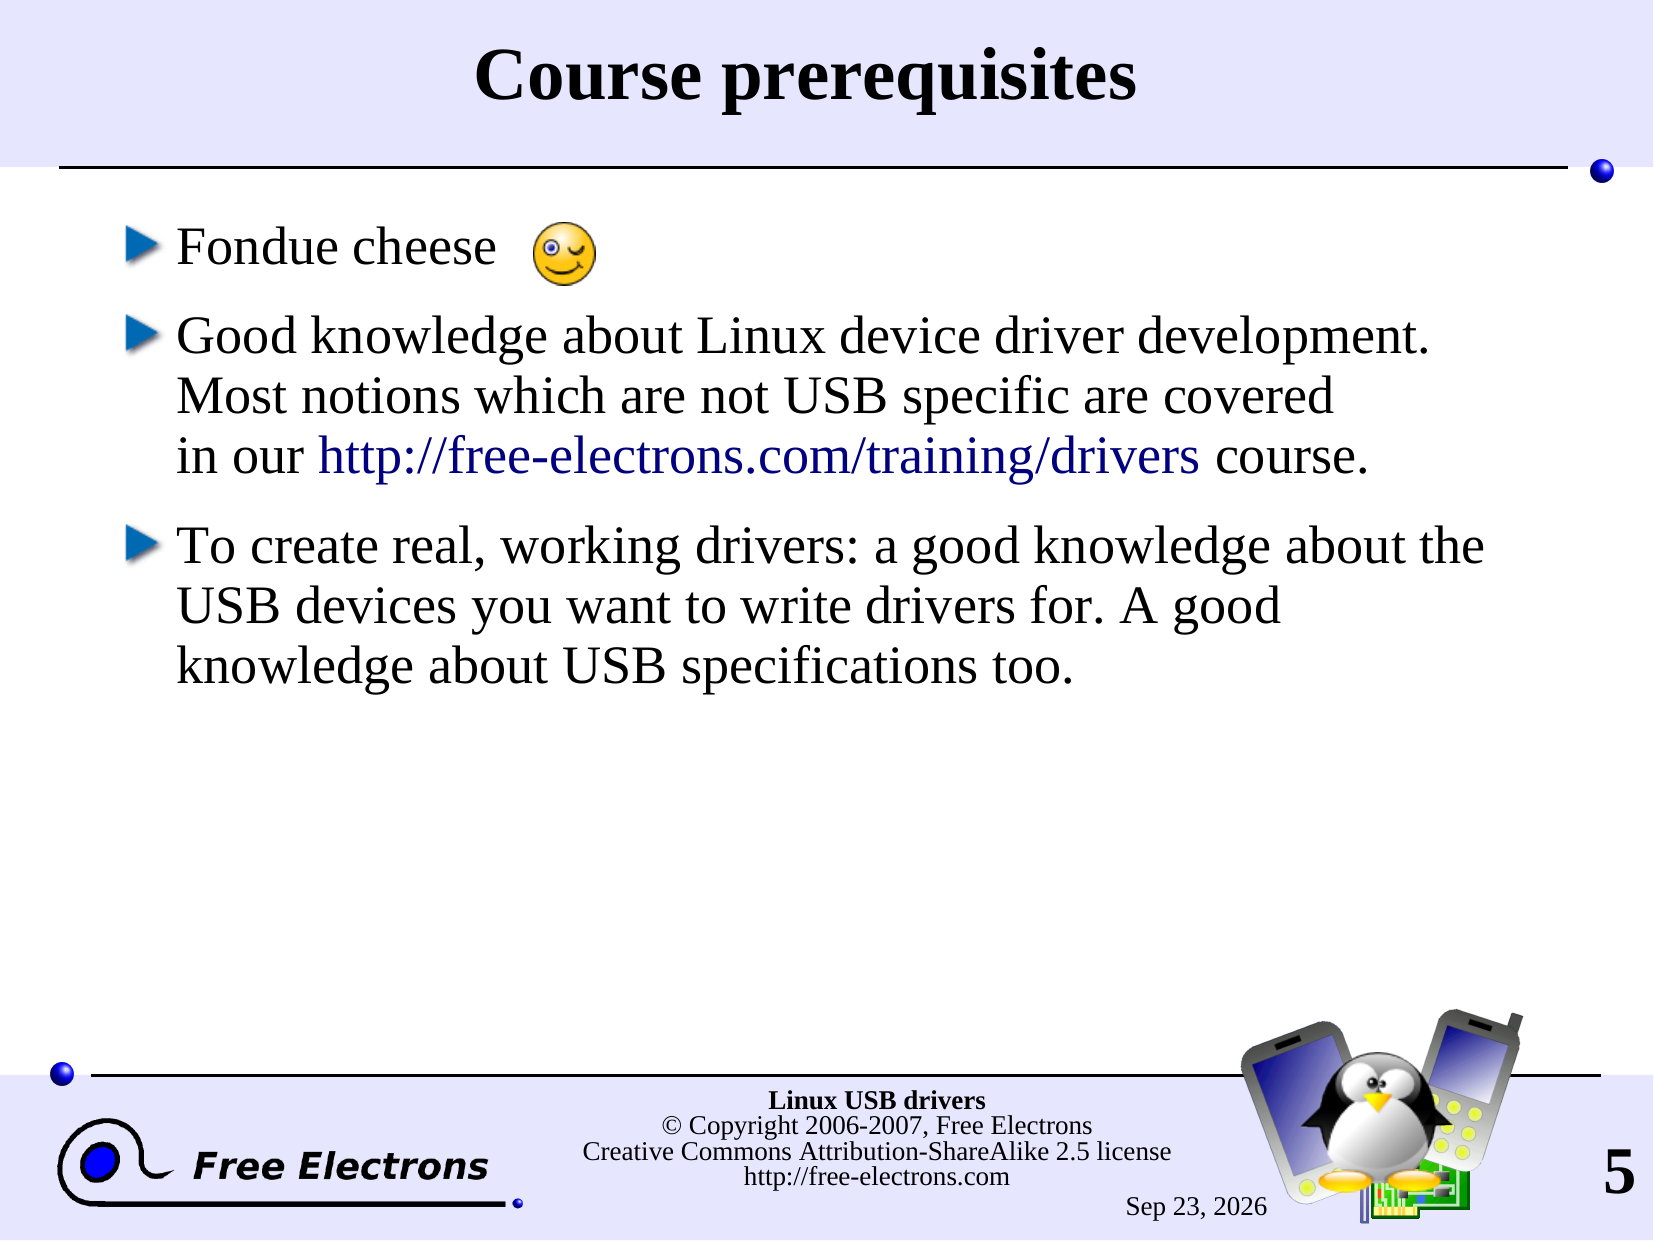

# Course prerequisites
Fondue cheese
Good knowledge about Linux device driver development.
Most notions which are not USB specific are covered
in our http://free-electrons.com/training/drivers course.
To create real, working drivers: a good knowledge about the USB devices you want to write drivers for. A good knowledge about USB specifications too.